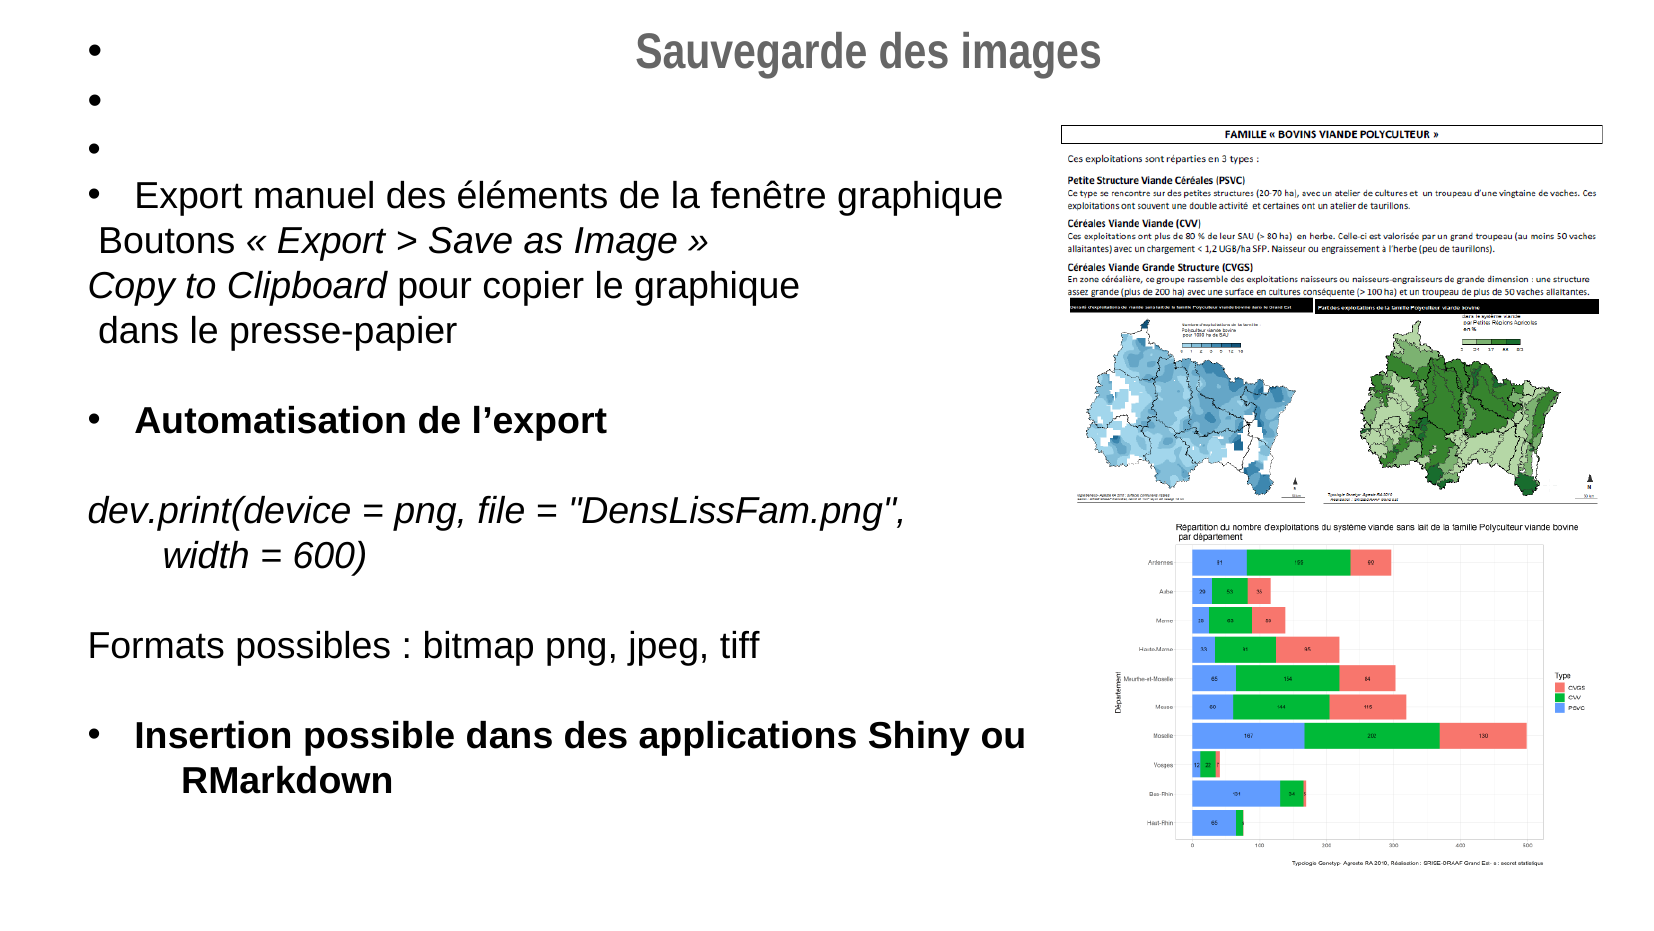

Export manuel des éléments de la fenêtre graphique
 Boutons « Export > Save as Image »
Copy to Clipboard pour copier le graphique
 dans le presse-papier
Automatisation de l’export
dev.print(device = png, file = "DensLissFam.png",
	width = 600)
Formats possibles : bitmap png, jpeg, tiff
Insertion possible dans des applications Shiny ou RMarkdown
# Sauvegarde des images